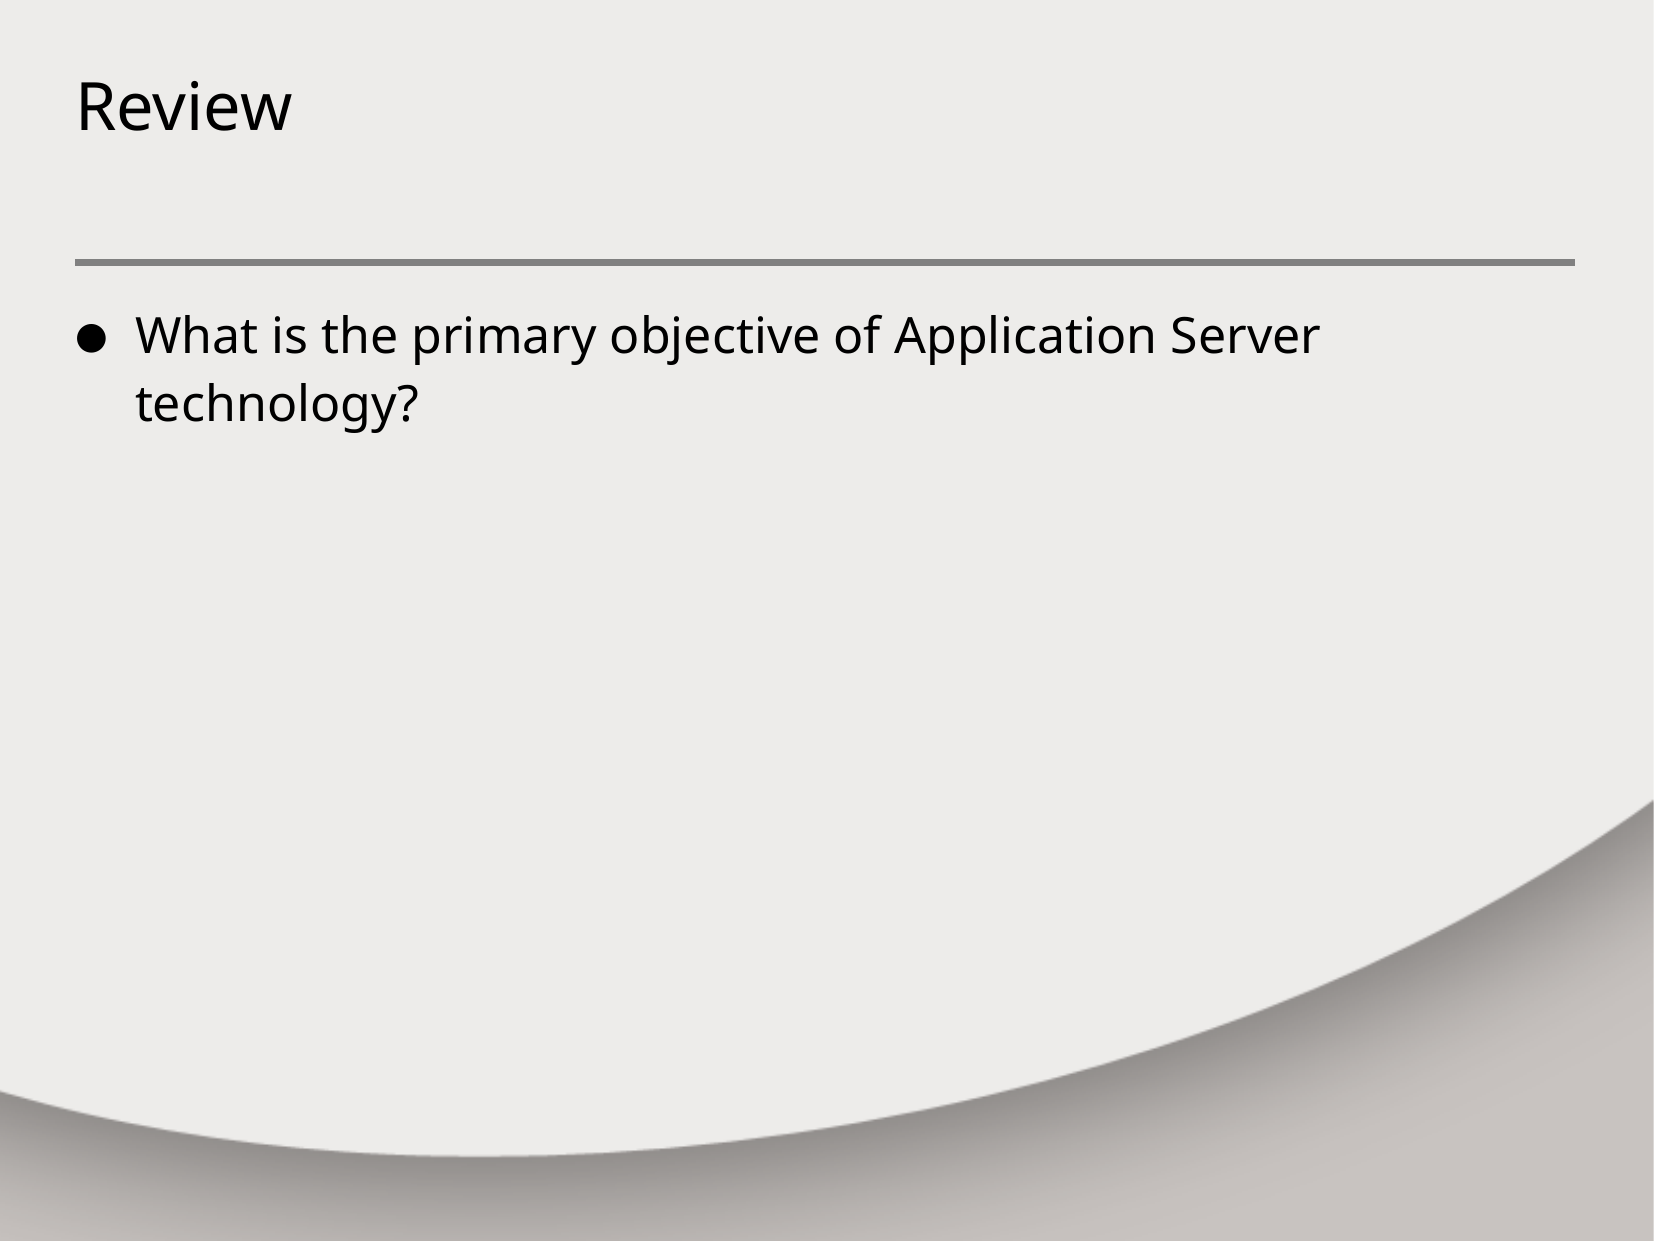

# Review
What is the primary objective of Application Server technology?